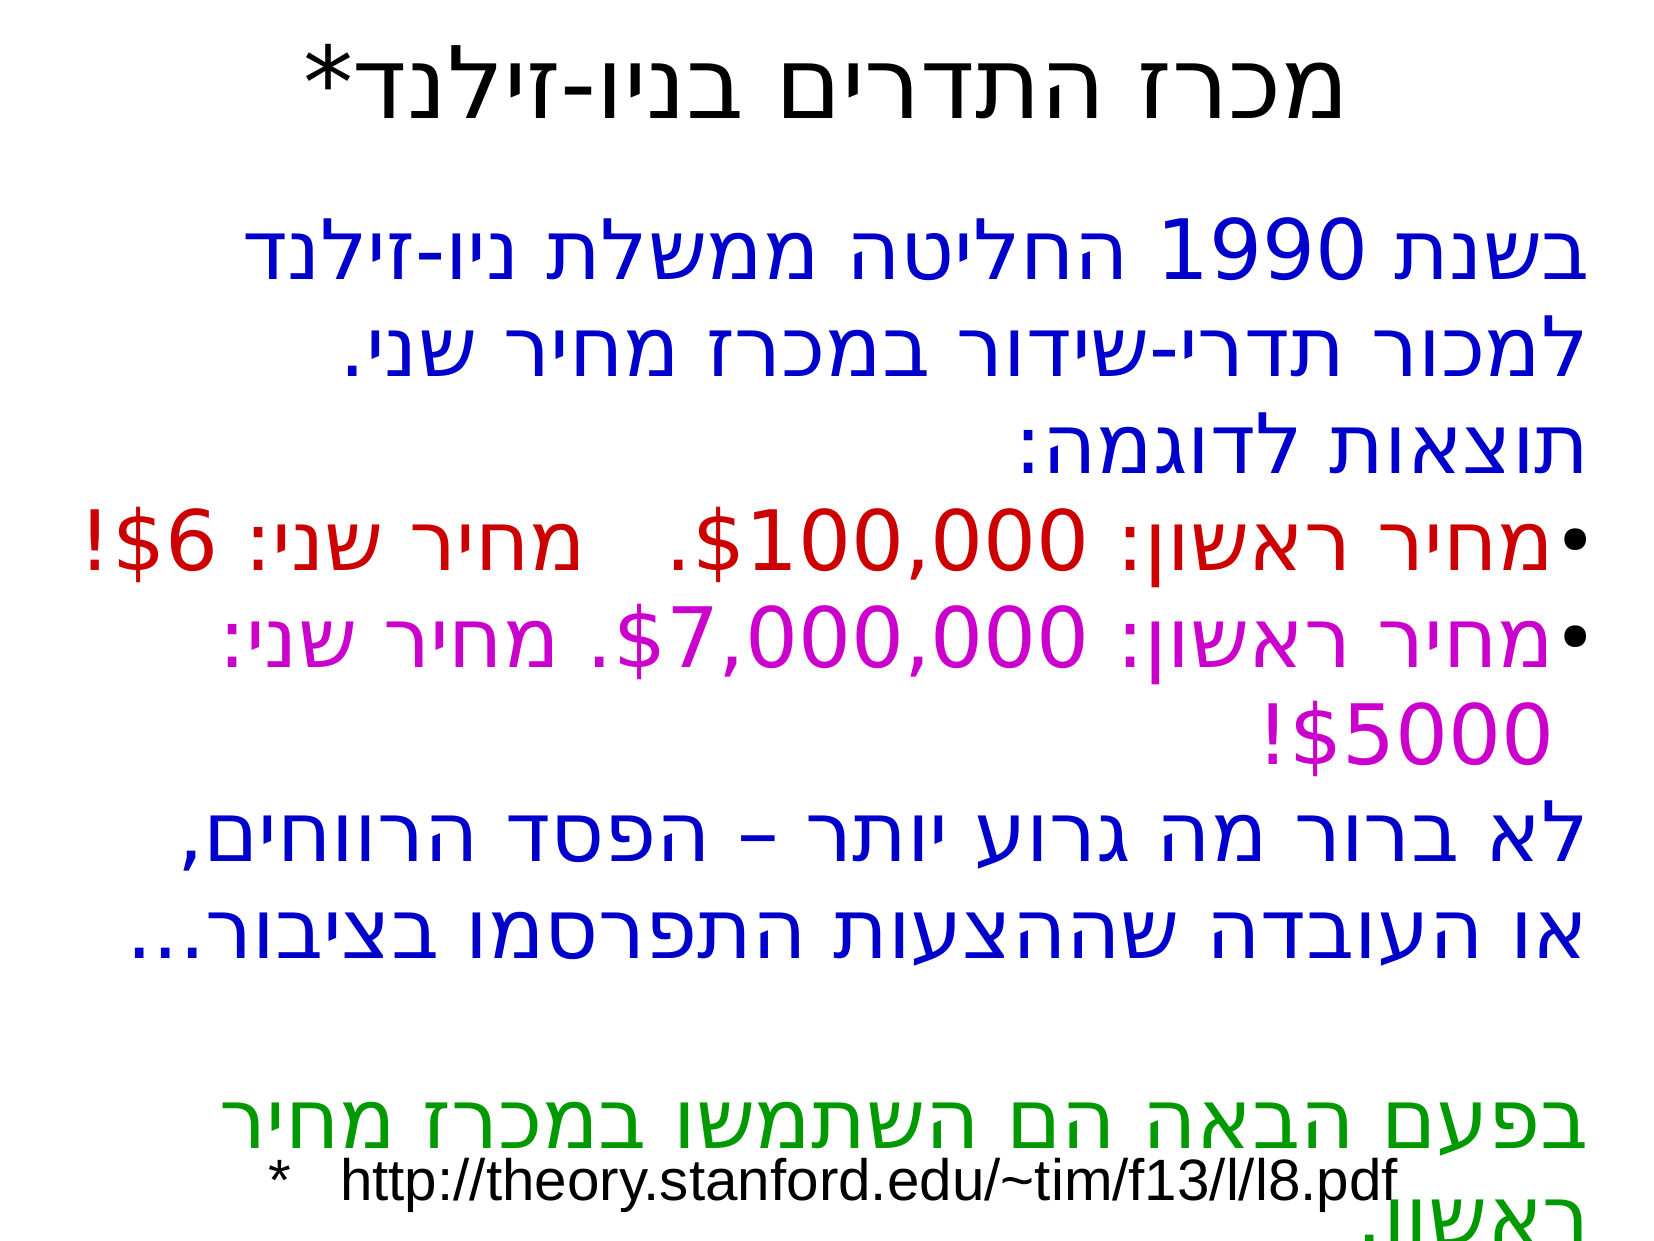

# מכרז התדרים בניו-זילנד*
בשנת 1990 החליטה ממשלת ניו-זילנד למכור תדרי-שידור במכרז מחיר שני. תוצאות לדוגמה:
מחיר ראשון: $100,000. מחיר שני: $6!
מחיר ראשון: $7,000,000. מחיר שני: $5000!
לא ברור מה גרוע יותר – הפסד הרווחים, או העובדה שההצעות התפרסמו בציבור...
בפעם הבאה הם השתמשו במכרז מחיר ראשון.
* http://theory.stanford.edu/~tim/f13/l/l8.pdf